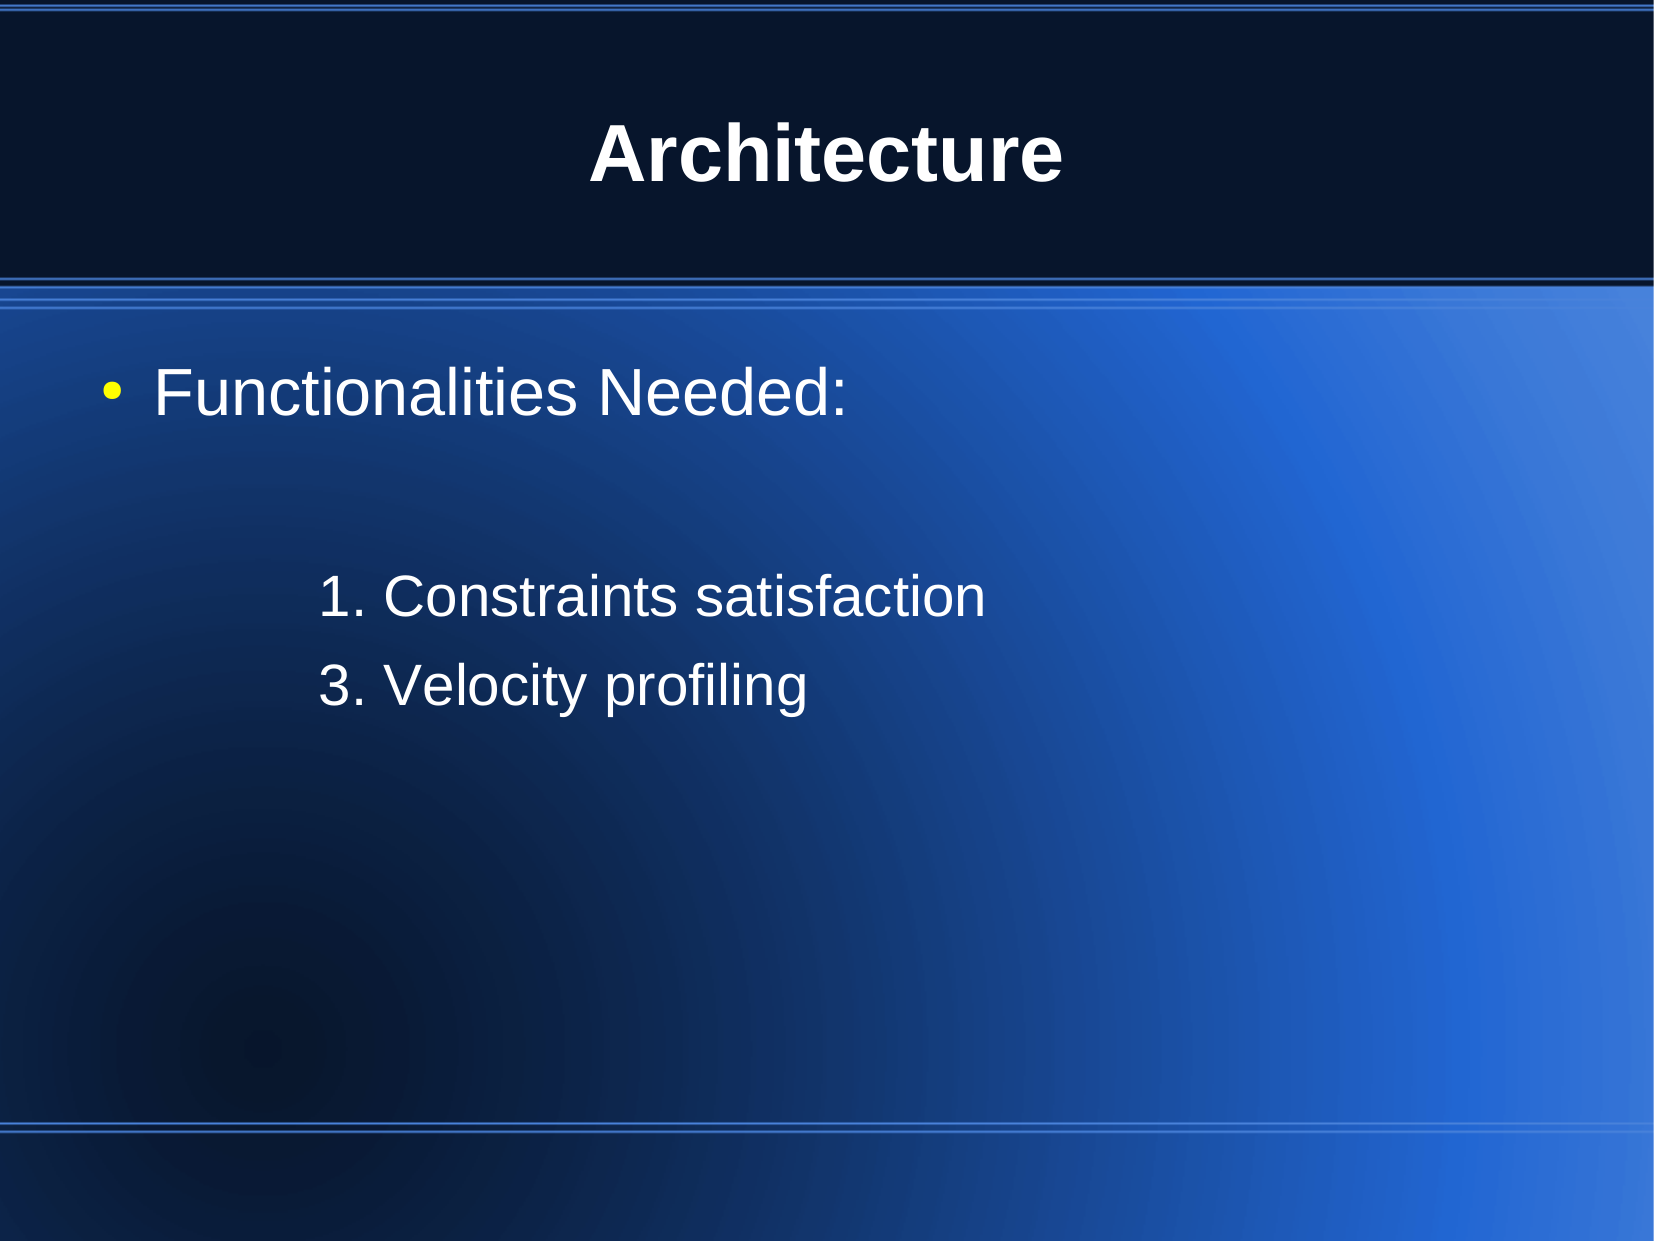

# Architecture
Functionalities Needed:
1. Constraints satisfaction
3. Velocity profiling